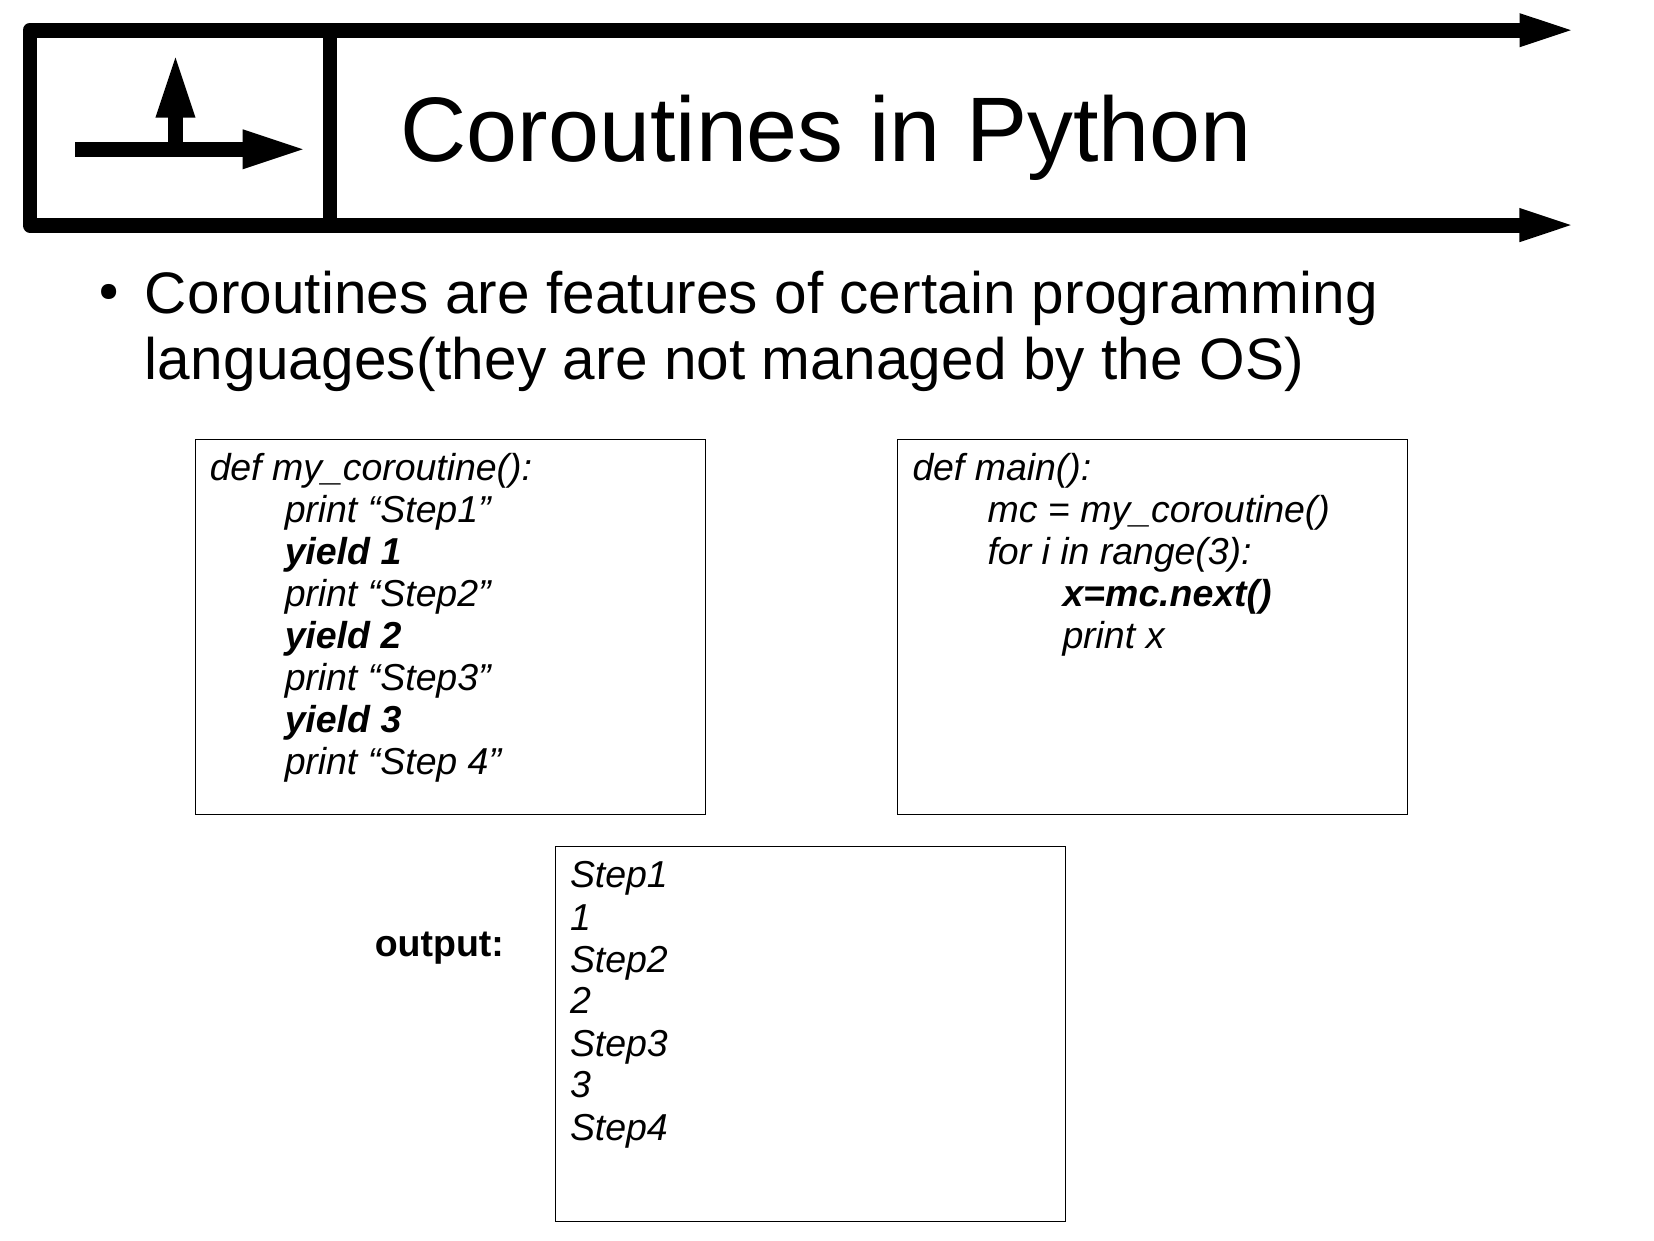

# Coroutines in Python
Coroutines are features of certain programming languages(they are not managed by the OS)
def my_coroutine():
	print “Step1”
	yield 1
	print “Step2”
	yield 2
	print “Step3”
	yield 3
	print “Step 4”
def main():
	mc = my_coroutine()
	for i in range(3):
		x=mc.next()
		print x
Step1
1
Step2
2
Step3
3
Step4
output: